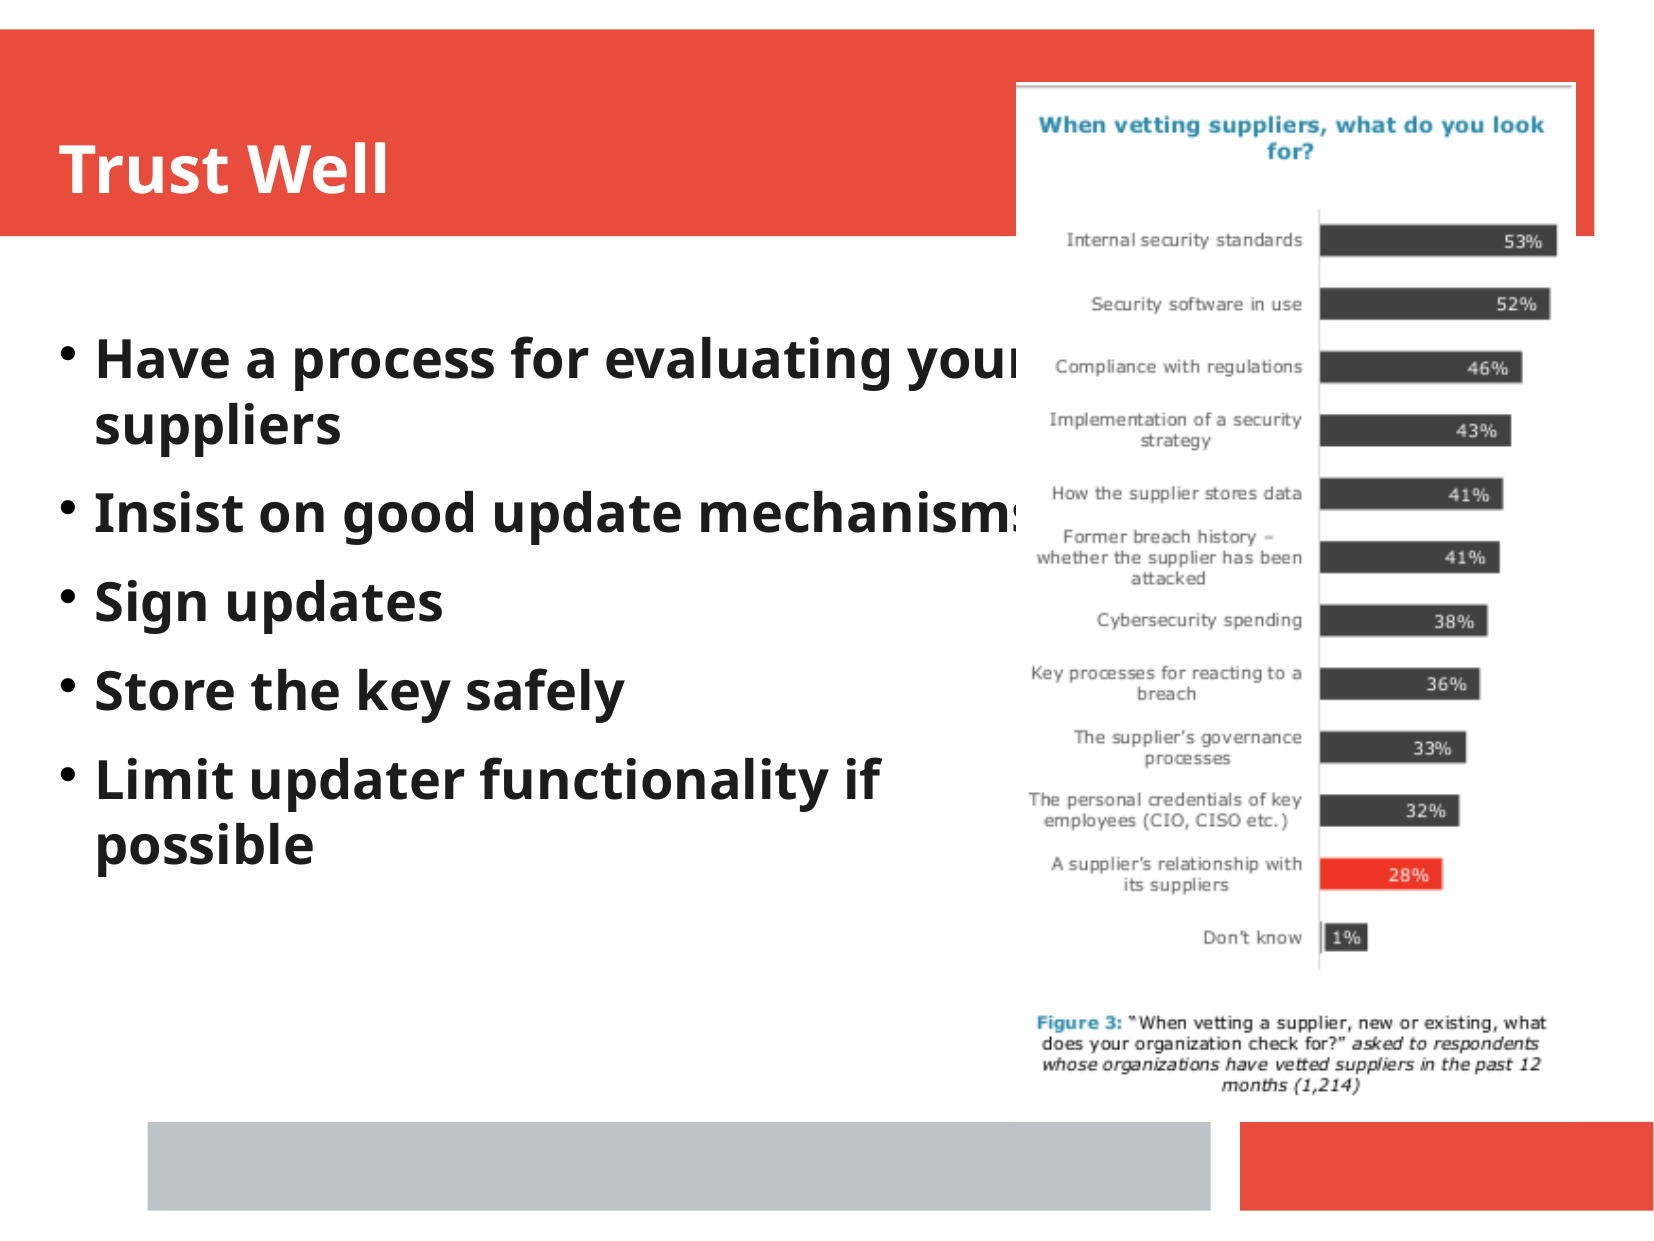

Trust Well
Have a process for evaluating your suppliers
Insist on good update mechanisms
Sign updates
Store the key safely
Limit updater functionality if possible